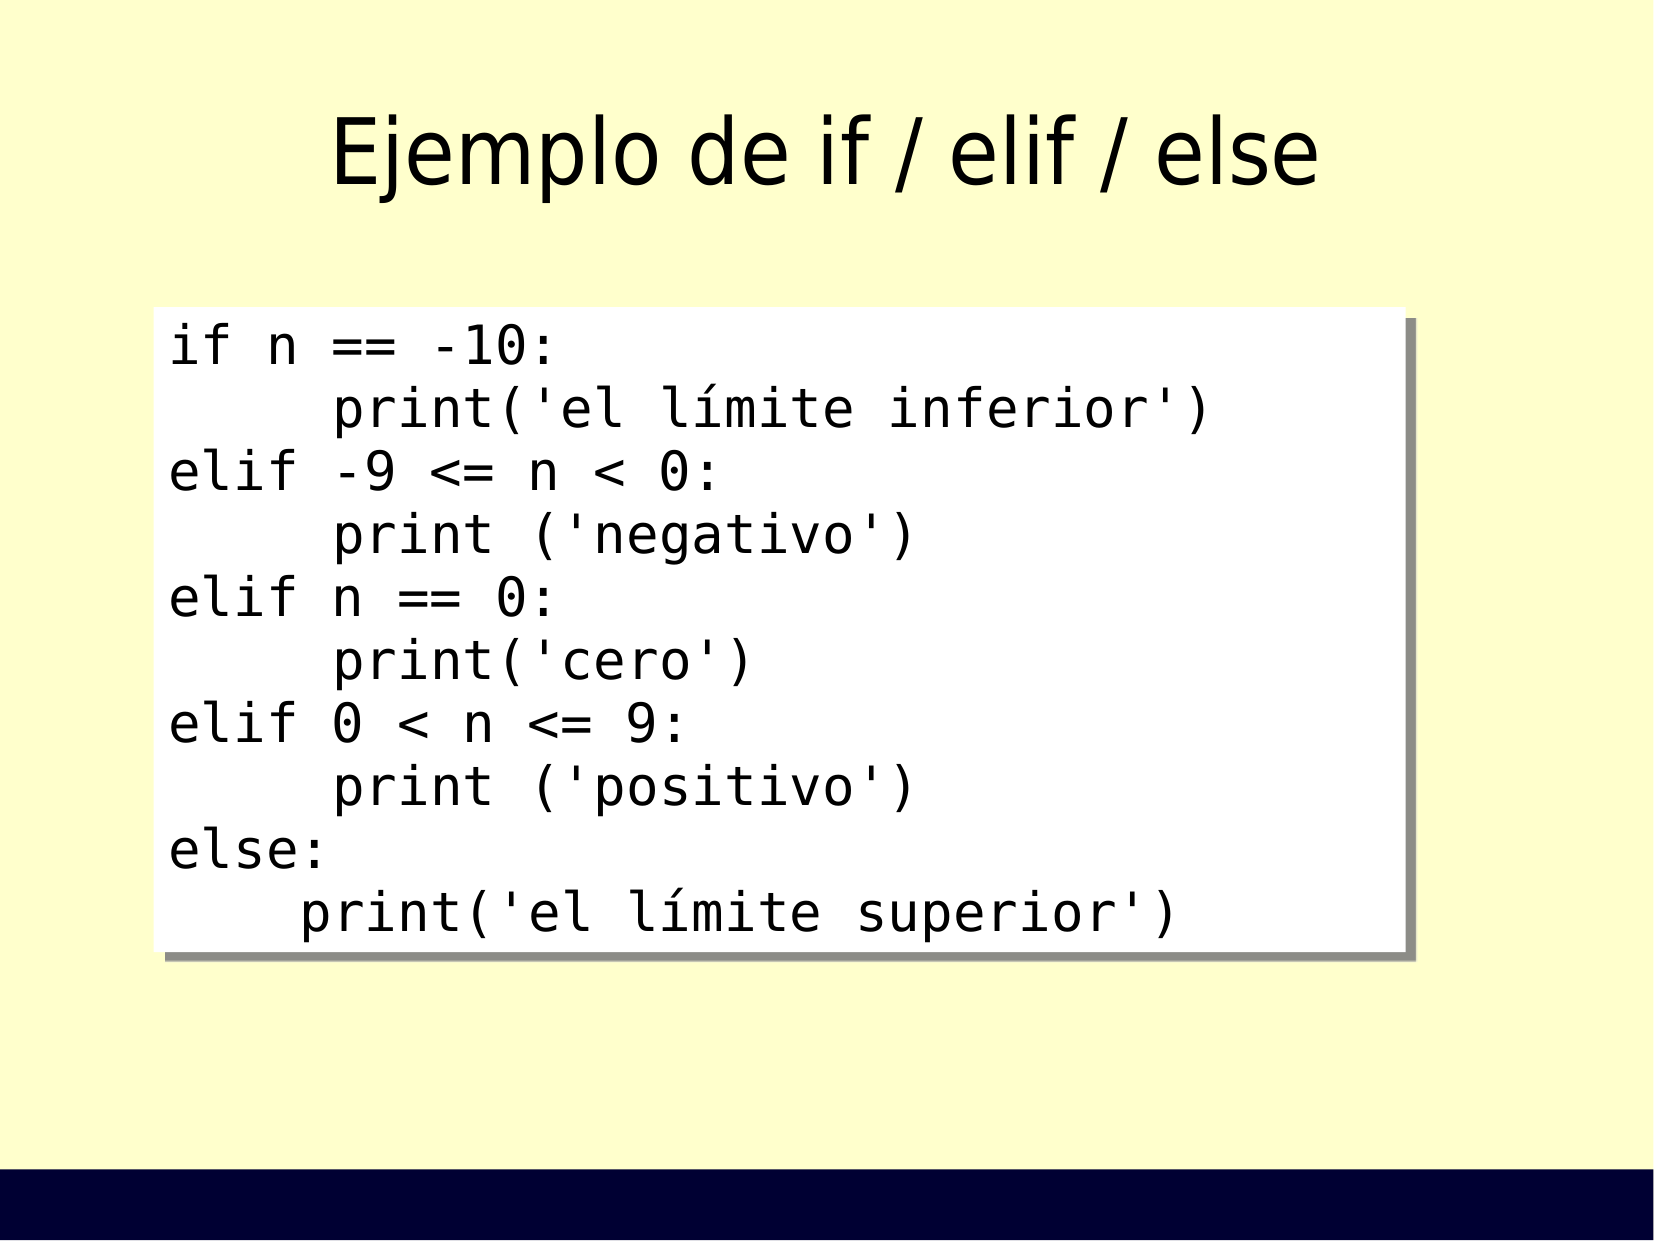

# Ejemplo de if / elif / else
if n == -10:
 print('el límite inferior')
elif -9 <= n < 0:
 print ('negativo')
elif n == 0:
 print('cero')
elif 0 < n <= 9:
 print ('positivo')
else:
 print('el límite superior')